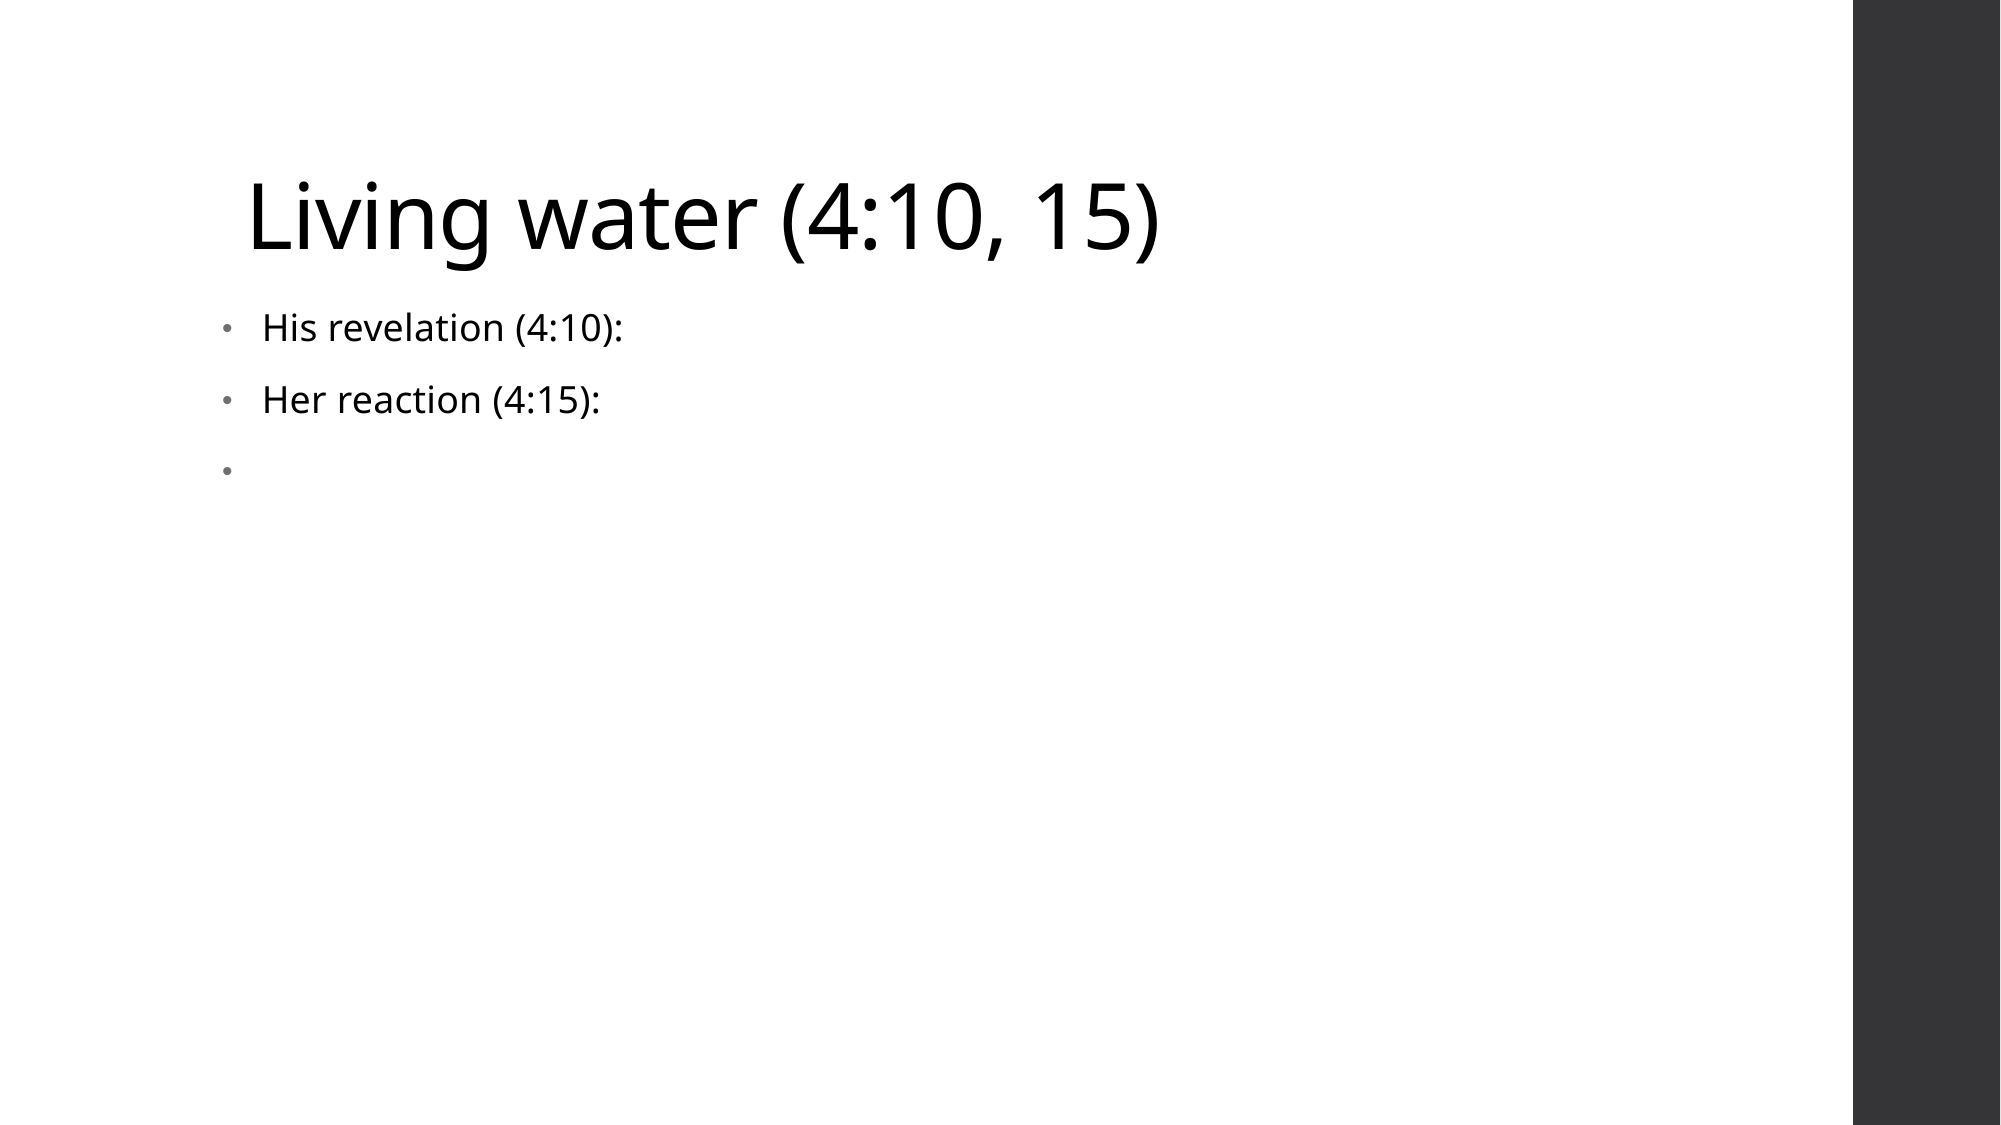

# Living water (4:10, 15)
 His revelation (4:10):
 Her reaction (4:15):